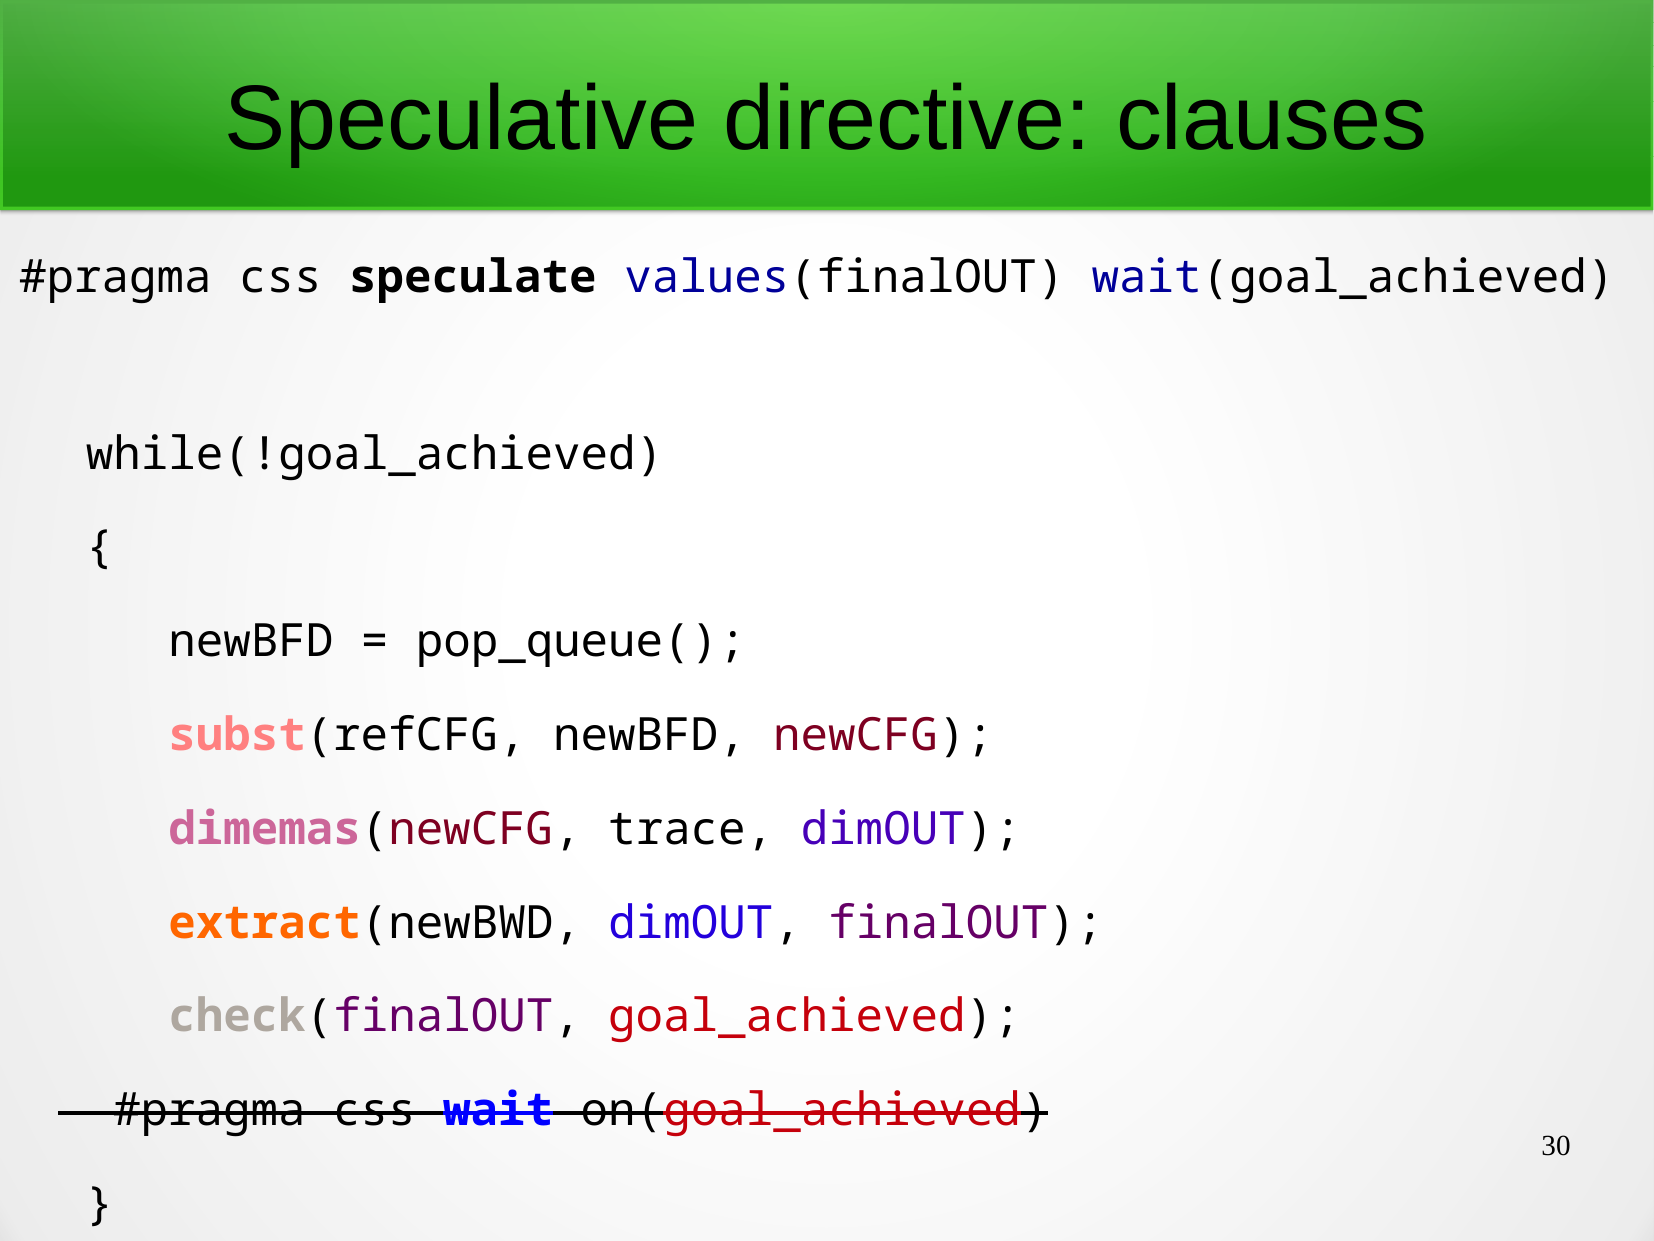

# Speculative directive: clauses
#pragma css speculate values(finalOUT) wait(goal_achieved)
 while(!goal_achieved)
 {
 newBFD = pop_queue();
 subst(refCFG, newBFD, newCFG);
 dimemas(newCFG, trace, dimOUT);
 extract(newBWD, dimOUT, finalOUT);
 check(finalOUT, goal_achieved);
 #pragma css wait on(goal_achieved)
 }
30